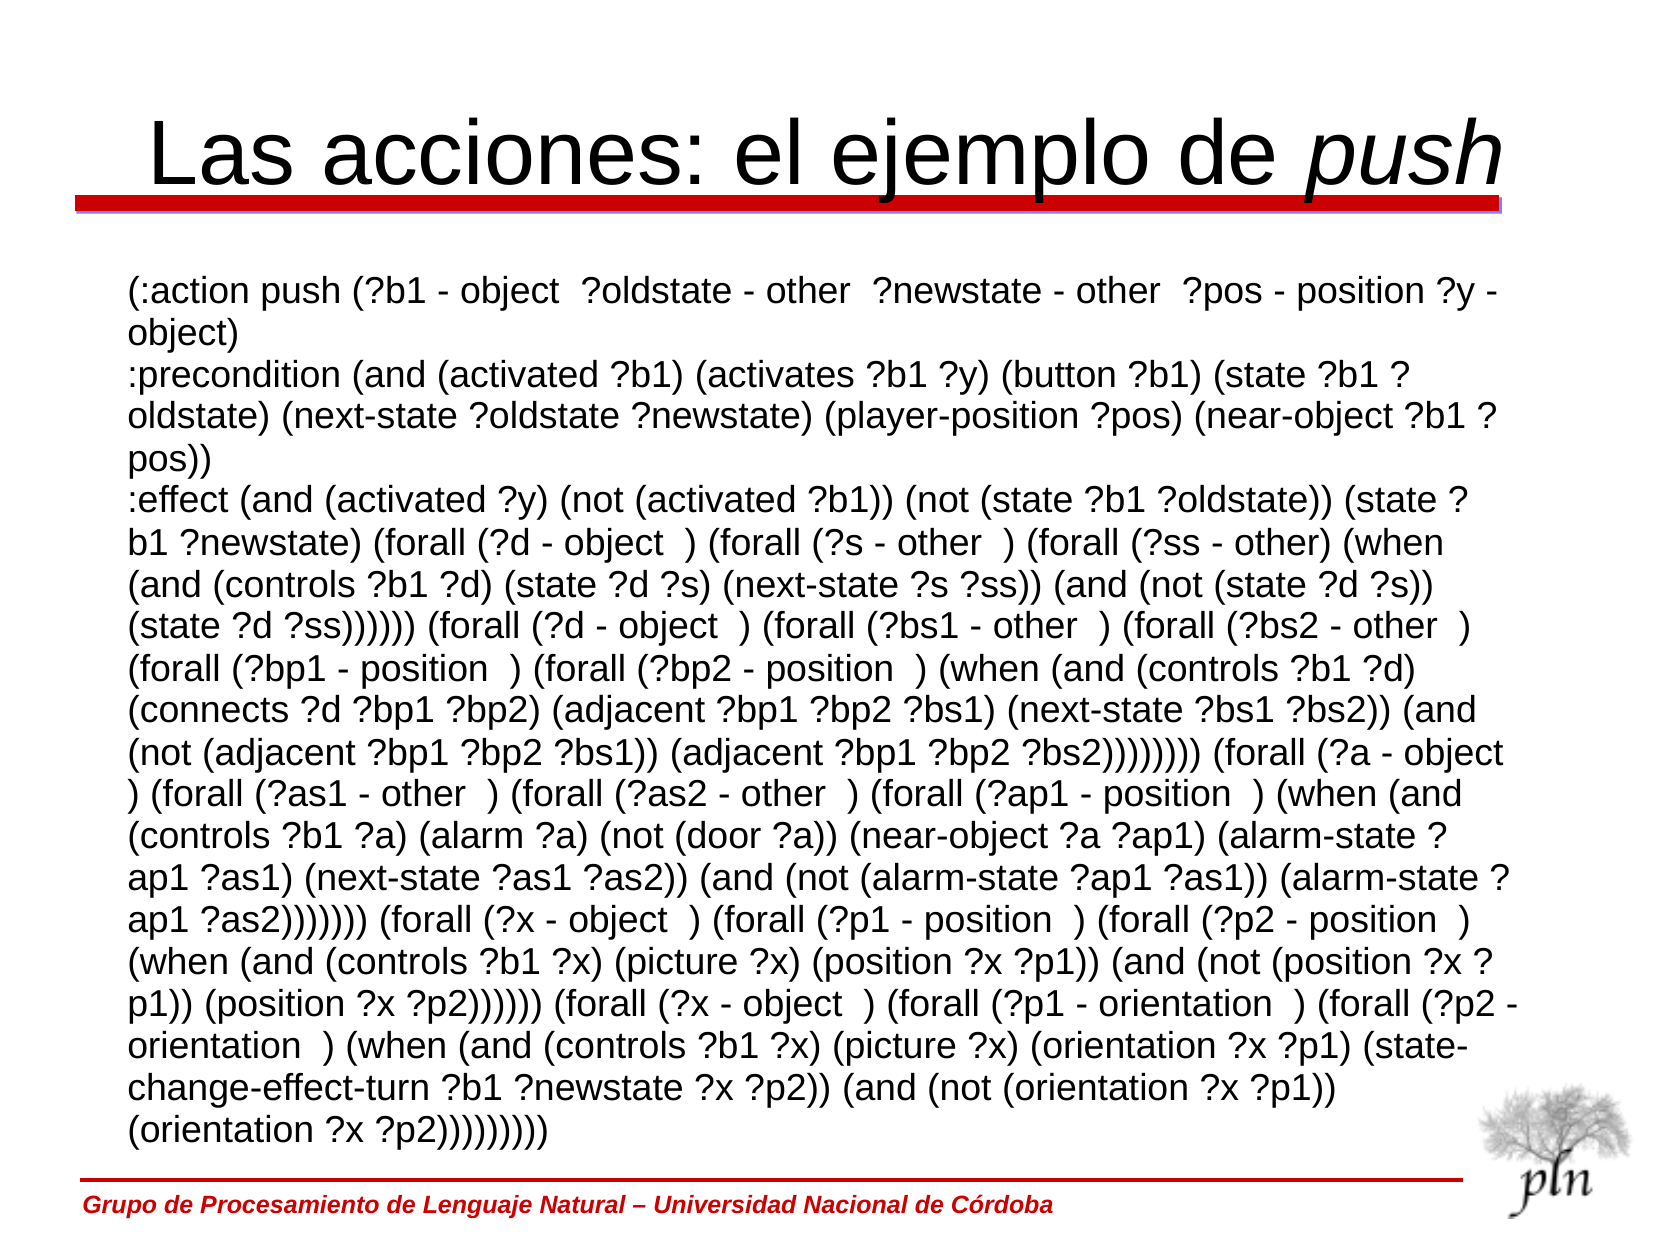

# Las acciones: el ejemplo de push
(:action push (?b1 - object ?oldstate - other ?newstate - other ?pos - position ?y - object)
:precondition (and (activated ?b1) (activates ?b1 ?y) (button ?b1) (state ?b1 ?oldstate) (next-state ?oldstate ?newstate) (player-position ?pos) (near-object ?b1 ?pos))
:effect (and (activated ?y) (not (activated ?b1)) (not (state ?b1 ?oldstate)) (state ?b1 ?newstate) (forall (?d - object ) (forall (?s - other ) (forall (?ss - other) (when (and (controls ?b1 ?d) (state ?d ?s) (next-state ?s ?ss)) (and (not (state ?d ?s)) (state ?d ?ss)))))) (forall (?d - object ) (forall (?bs1 - other ) (forall (?bs2 - other ) (forall (?bp1 - position ) (forall (?bp2 - position ) (when (and (controls ?b1 ?d) (connects ?d ?bp1 ?bp2) (adjacent ?bp1 ?bp2 ?bs1) (next-state ?bs1 ?bs2)) (and (not (adjacent ?bp1 ?bp2 ?bs1)) (adjacent ?bp1 ?bp2 ?bs2)))))))) (forall (?a - object ) (forall (?as1 - other ) (forall (?as2 - other ) (forall (?ap1 - position ) (when (and (controls ?b1 ?a) (alarm ?a) (not (door ?a)) (near-object ?a ?ap1) (alarm-state ?ap1 ?as1) (next-state ?as1 ?as2)) (and (not (alarm-state ?ap1 ?as1)) (alarm-state ?ap1 ?as2))))))) (forall (?x - object ) (forall (?p1 - position ) (forall (?p2 - position ) (when (and (controls ?b1 ?x) (picture ?x) (position ?x ?p1)) (and (not (position ?x ?p1)) (position ?x ?p2)))))) (forall (?x - object ) (forall (?p1 - orientation ) (forall (?p2 - orientation ) (when (and (controls ?b1 ?x) (picture ?x) (orientation ?x ?p1) (state-change-effect-turn ?b1 ?newstate ?x ?p2)) (and (not (orientation ?x ?p1)) (orientation ?x ?p2)))))))))